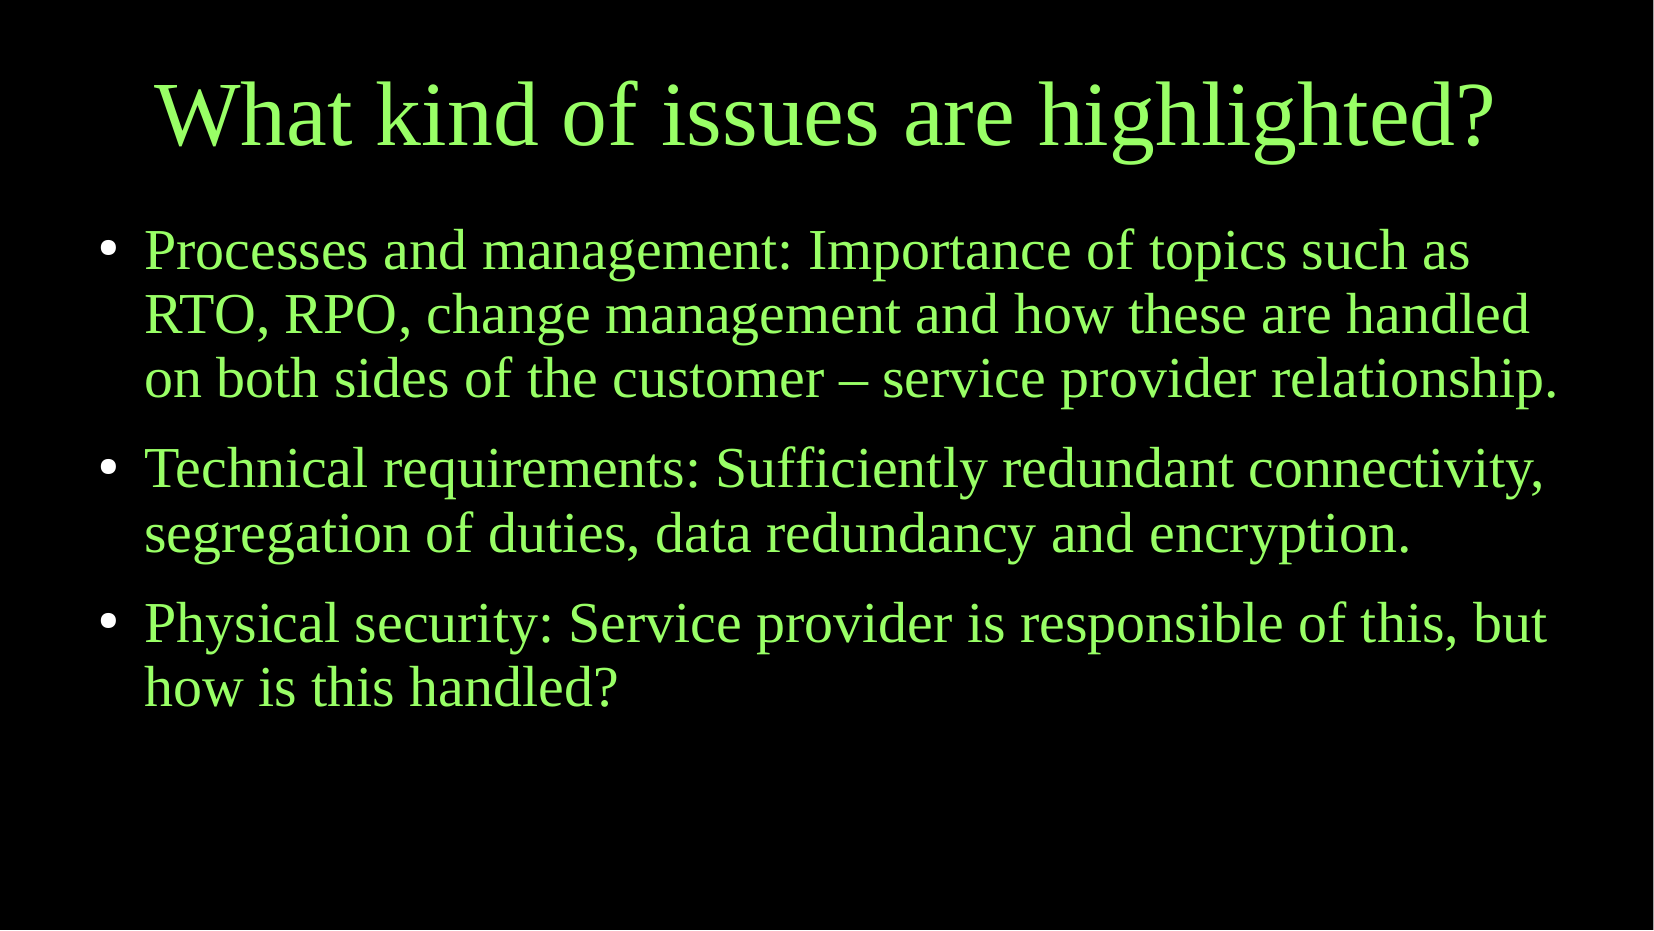

# What kind of issues are highlighted?
Processes and management: Importance of topics such as RTO, RPO, change management and how these are handled on both sides of the customer – service provider relationship.
Technical requirements: Sufficiently redundant connectivity, segregation of duties, data redundancy and encryption.
Physical security: Service provider is responsible of this, but how is this handled?